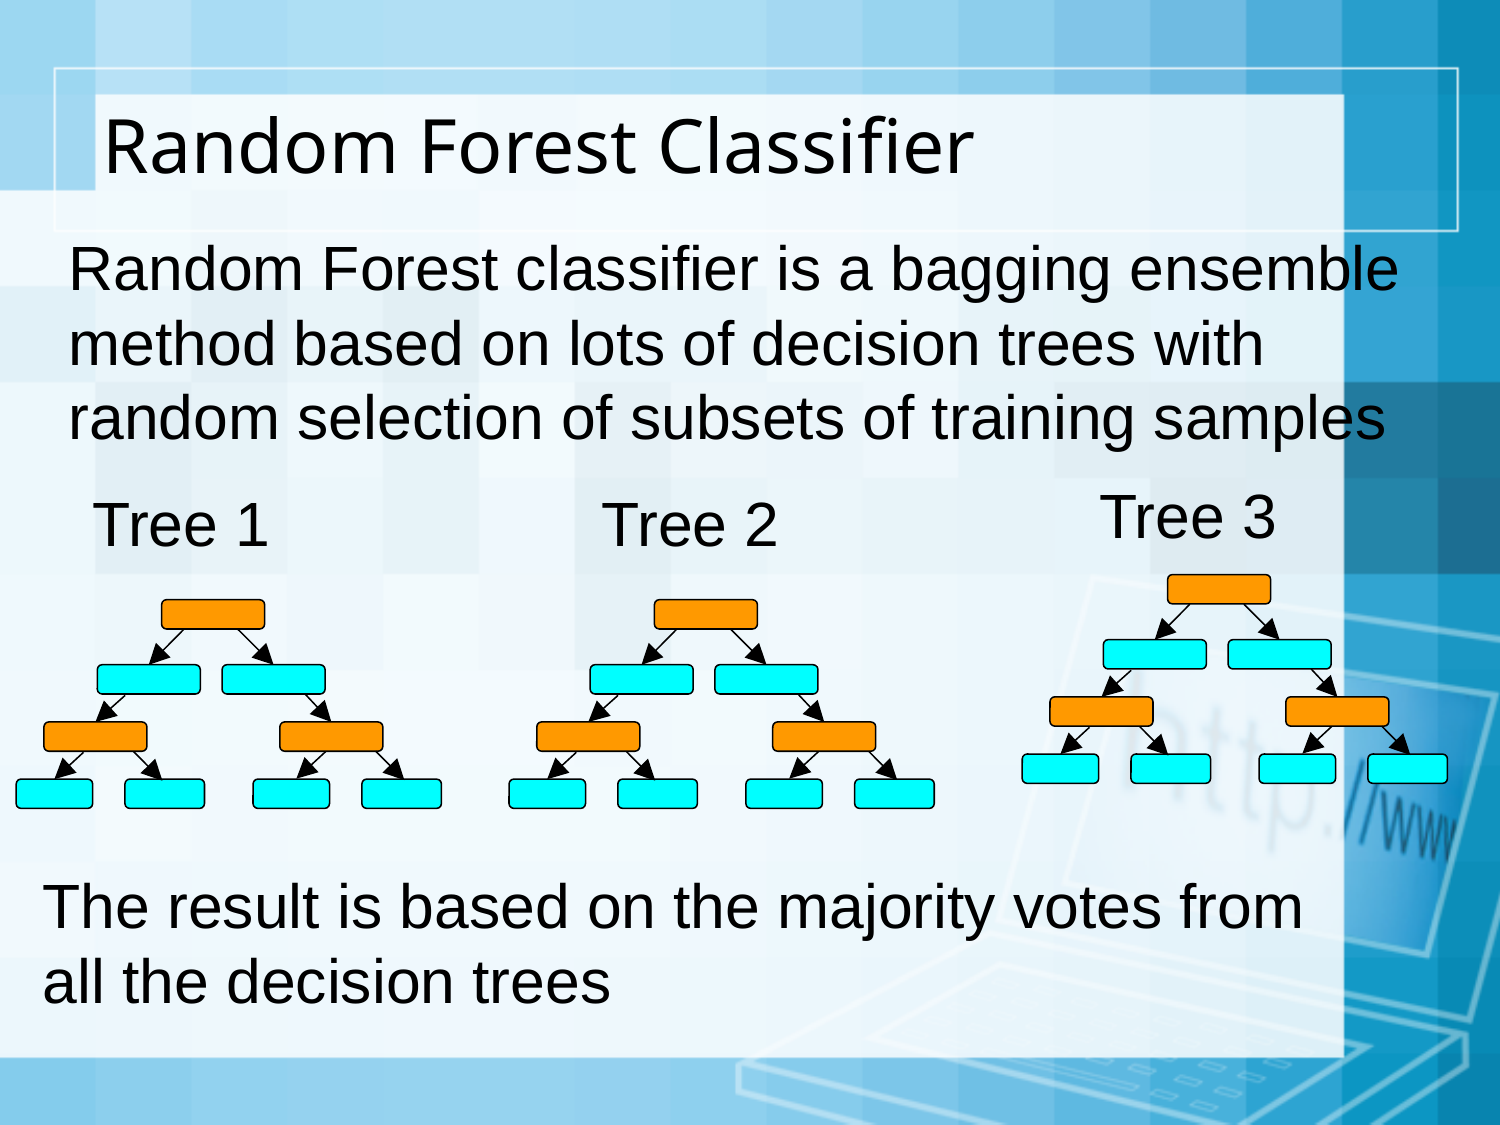

# Random Forest Classifier
Random Forest classifier is a bagging ensemble method based on lots of decision trees with random selection of subsets of training samples
Tree 3
Tree 1
Tree 2
The result is based on the majority votes from all the decision trees